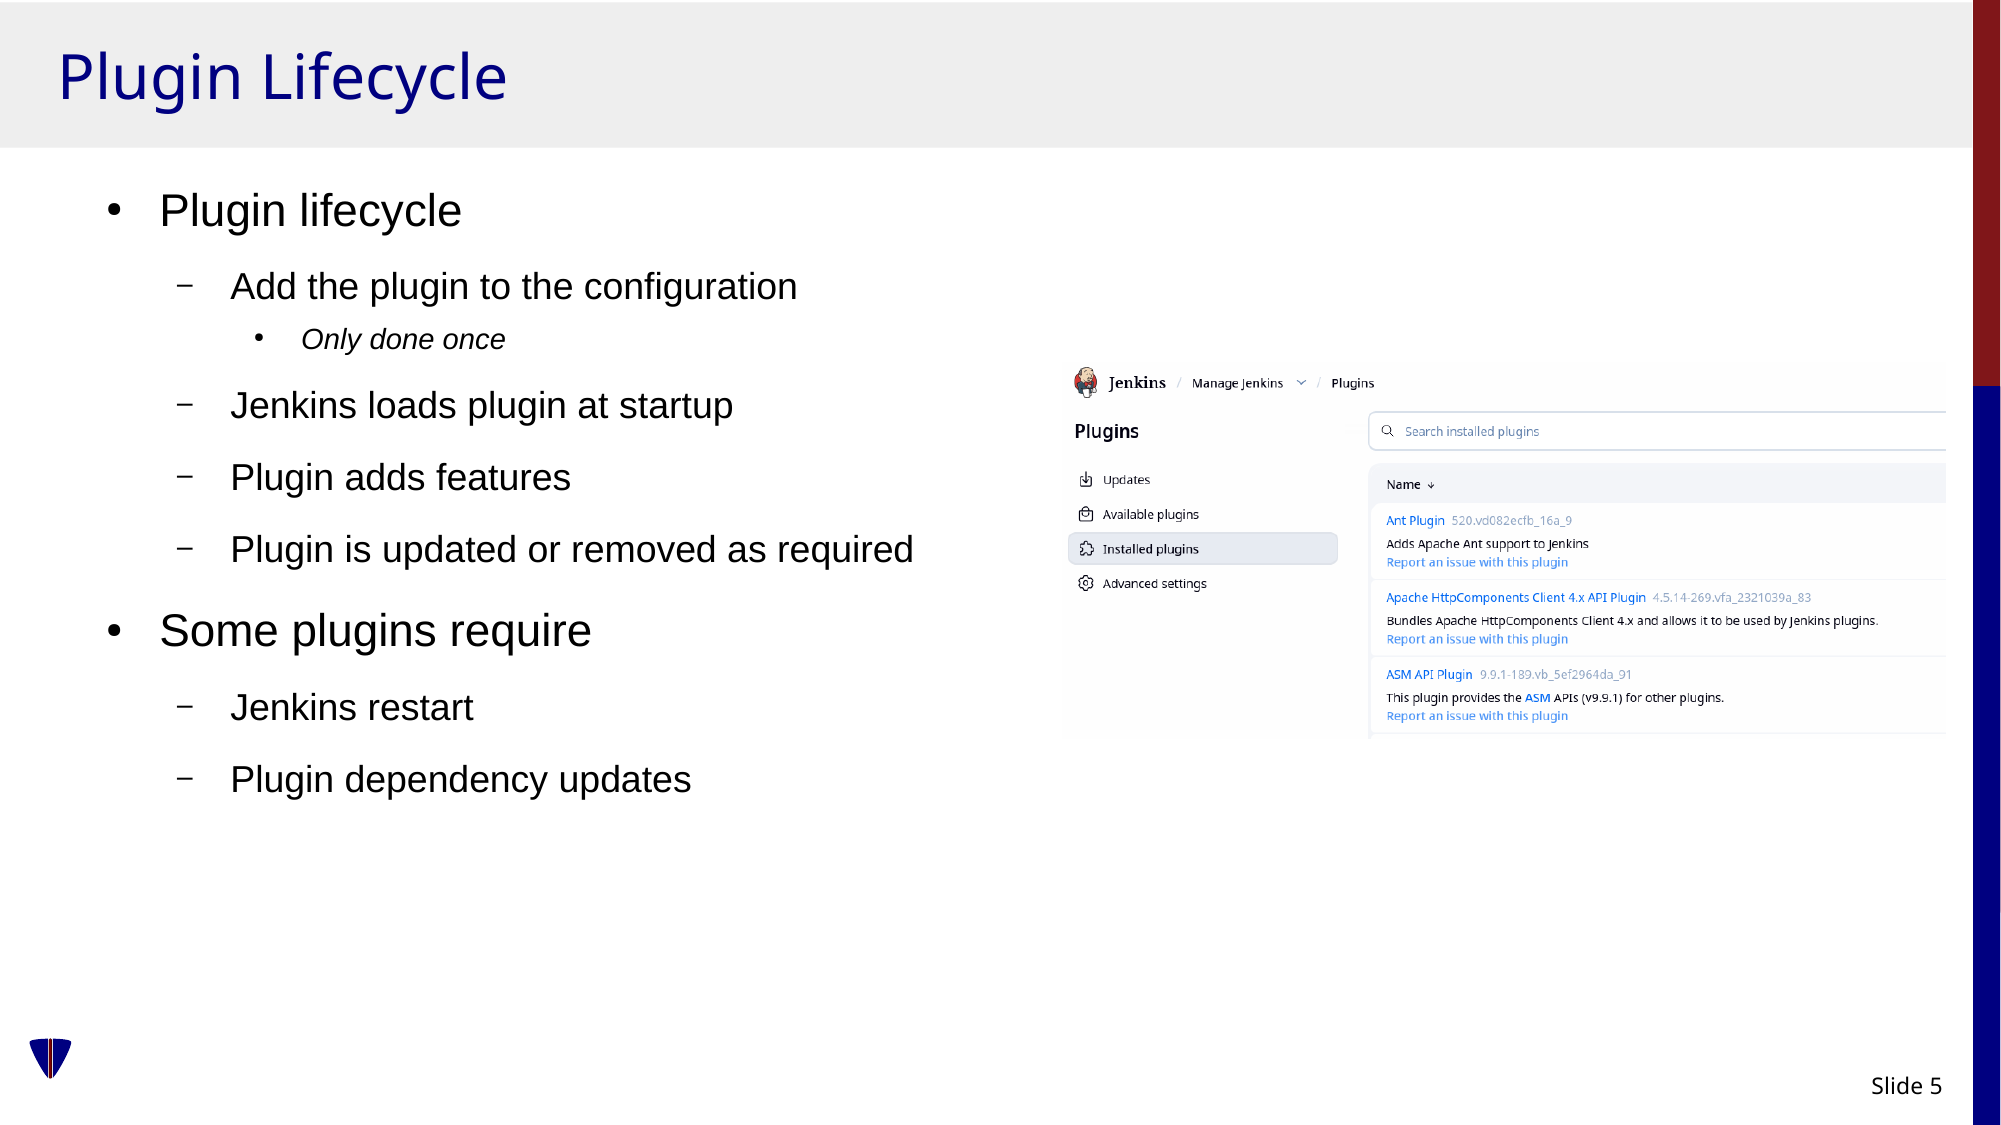

# Plugin Lifecycle
Plugin lifecycle
Add the plugin to the configuration
Only done once
Jenkins loads plugin at startup
Plugin adds features
Plugin is updated or removed as required
Some plugins require
Jenkins restart
Plugin dependency updates